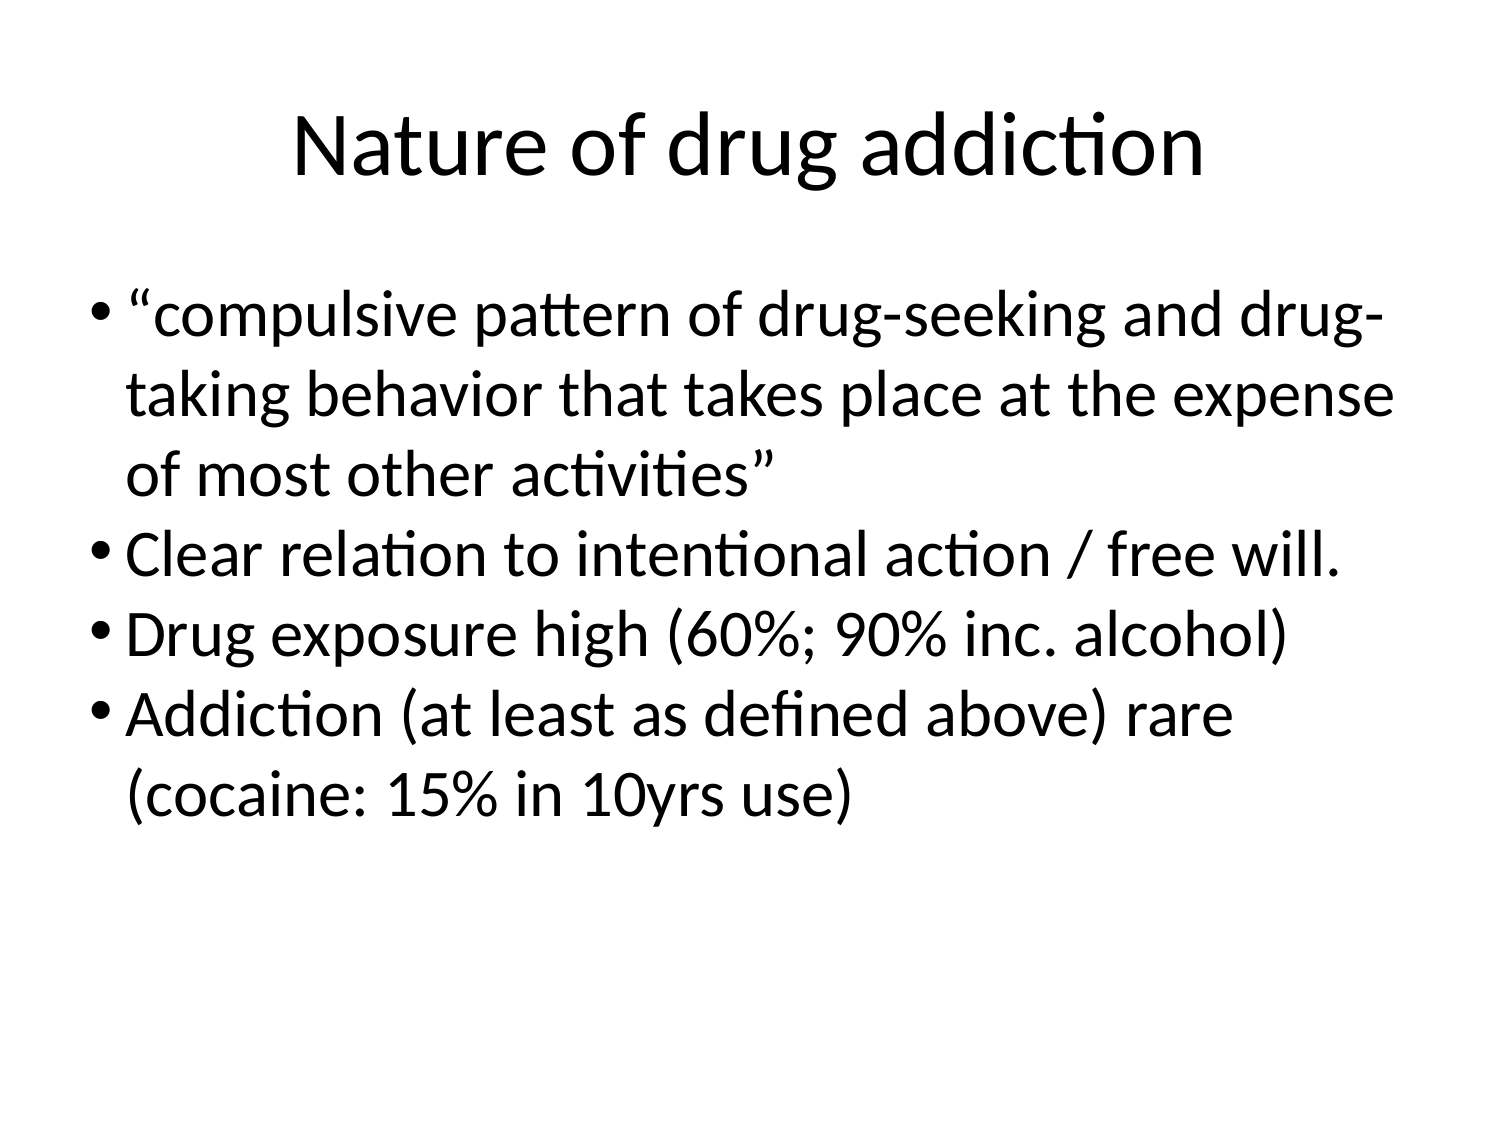

Nature of drug addiction
“compulsive pattern of drug-seeking and drug-taking behavior that takes place at the expense of most other activities”
Clear relation to intentional action / free will.
Drug exposure high (60%; 90% inc. alcohol)
Addiction (at least as defined above) rare (cocaine: 15% in 10yrs use)